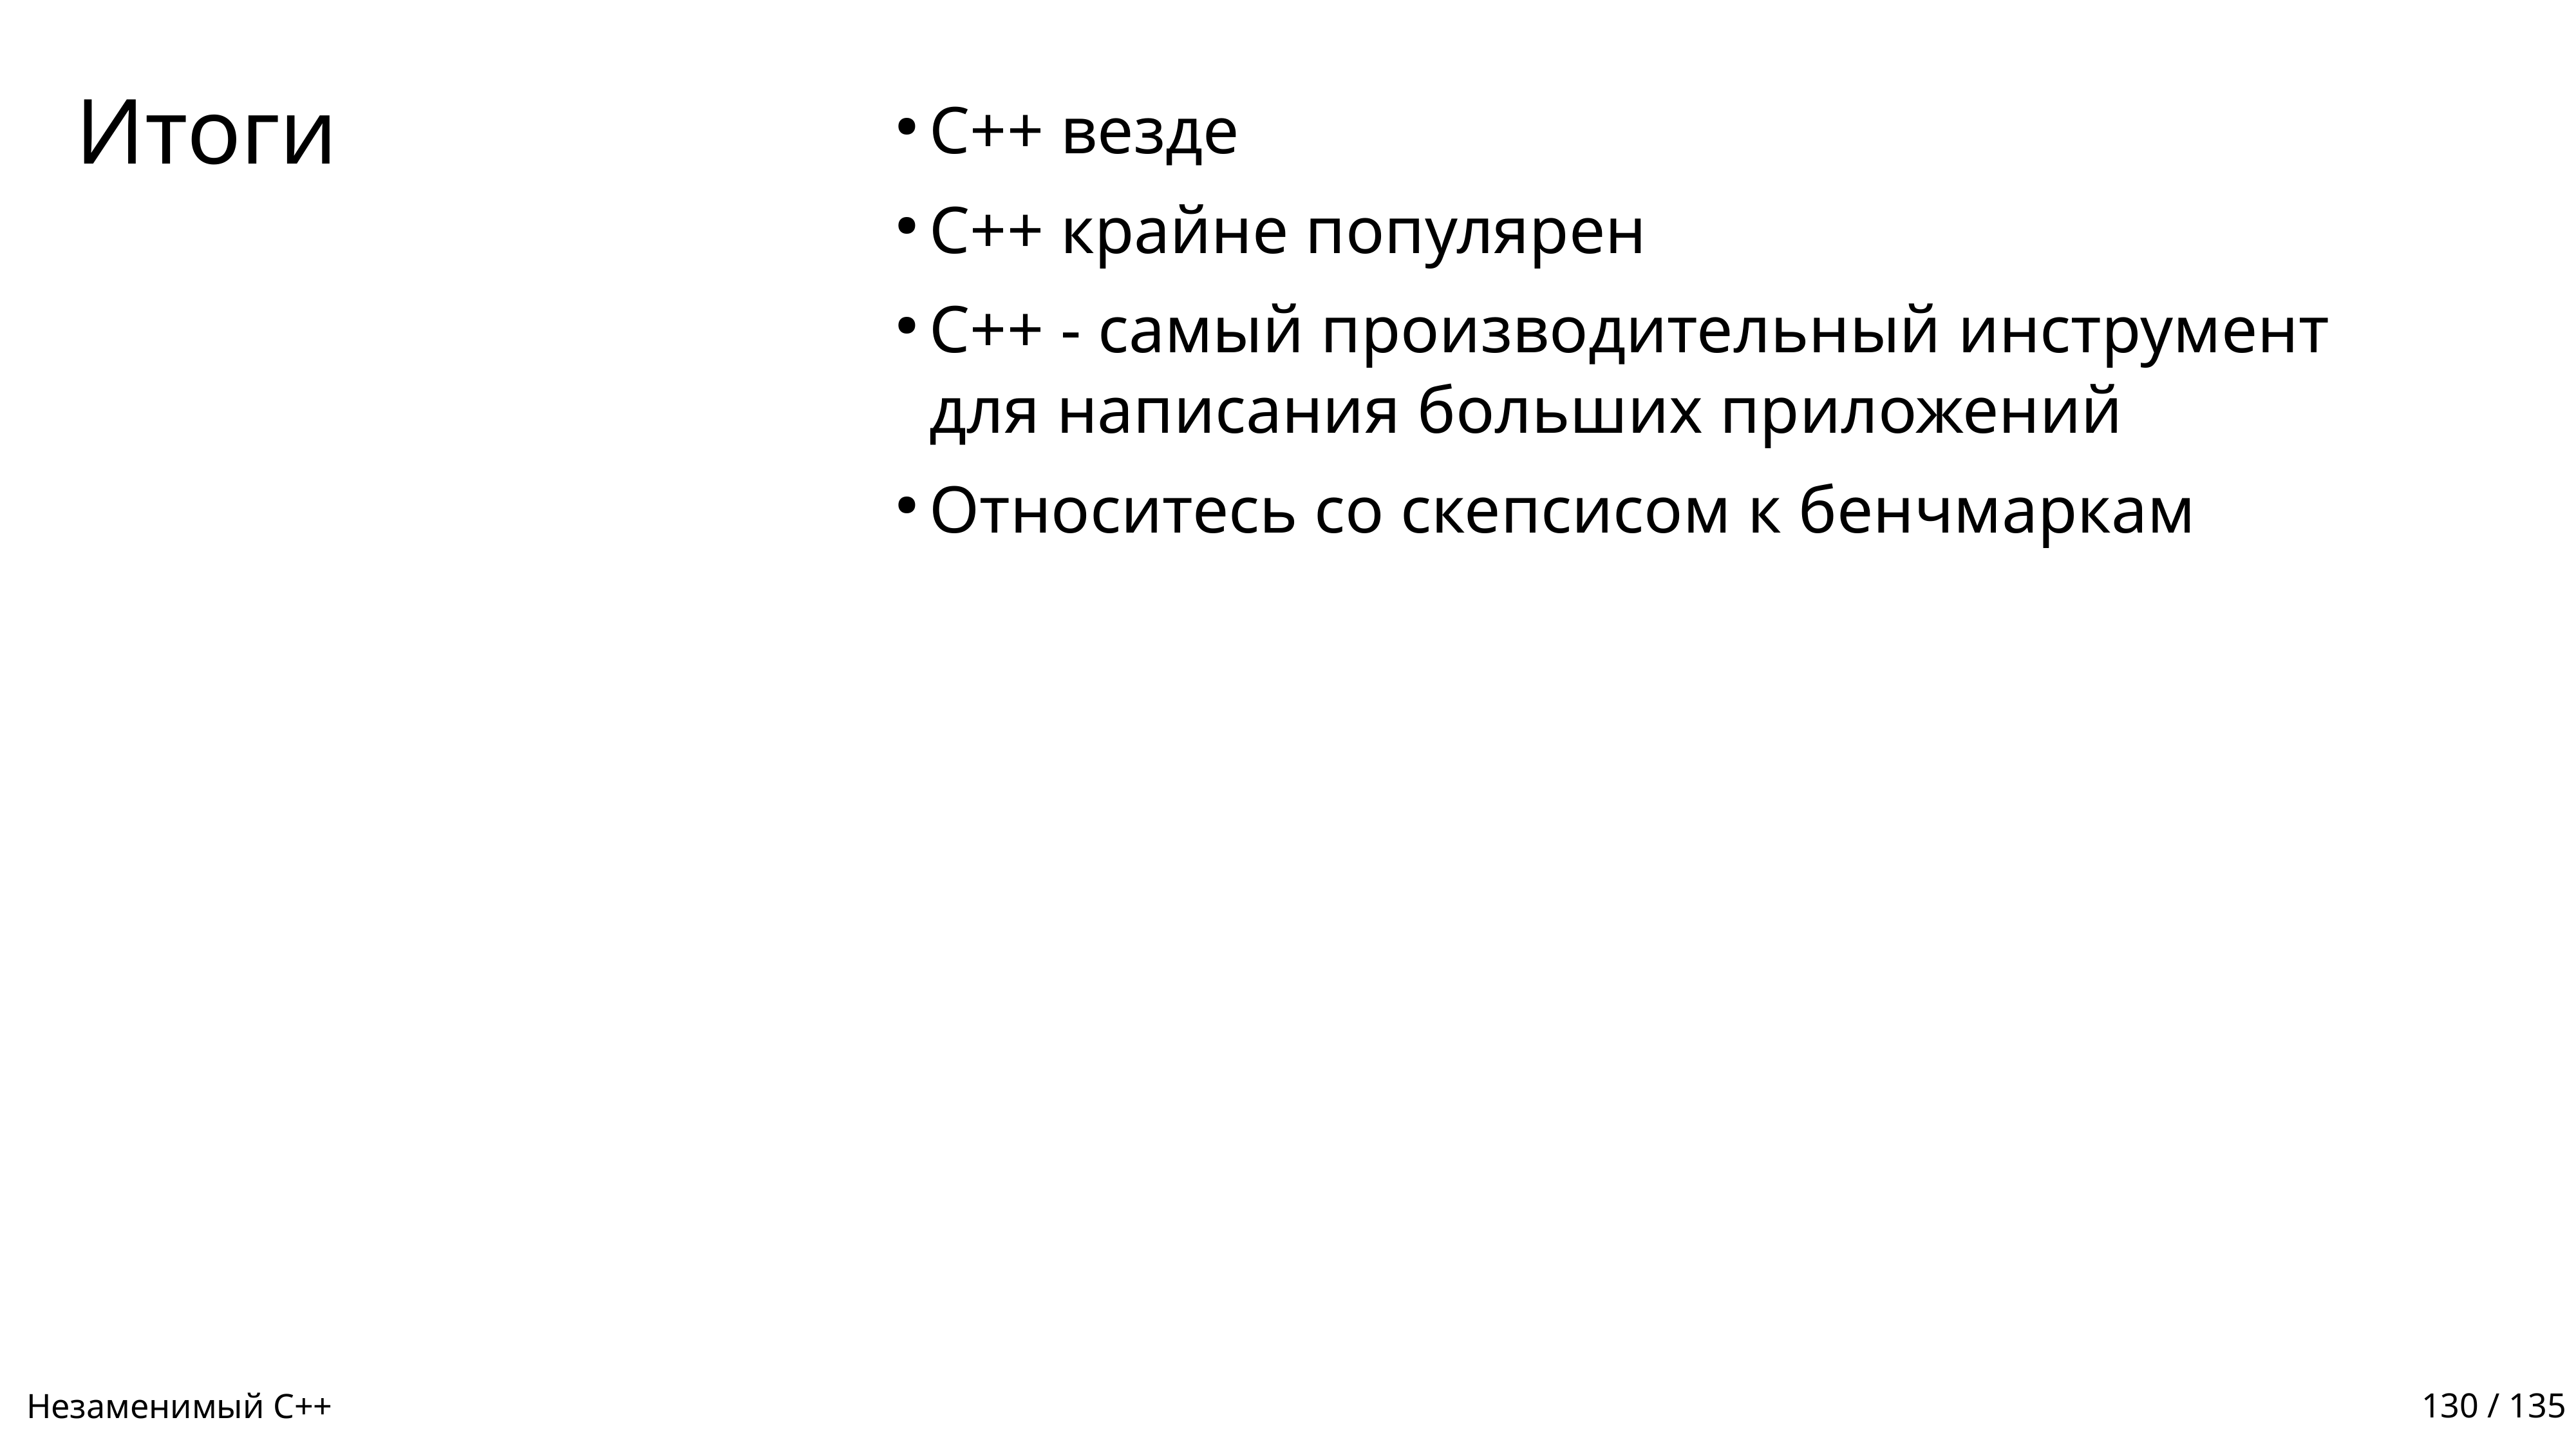

# Итоги
C++ везде
C++ крайне популярен
С++ - самый производительный инструмент для написания больших приложений
Относитесь со скепсисом к бенчмаркам
Незаменимый C++